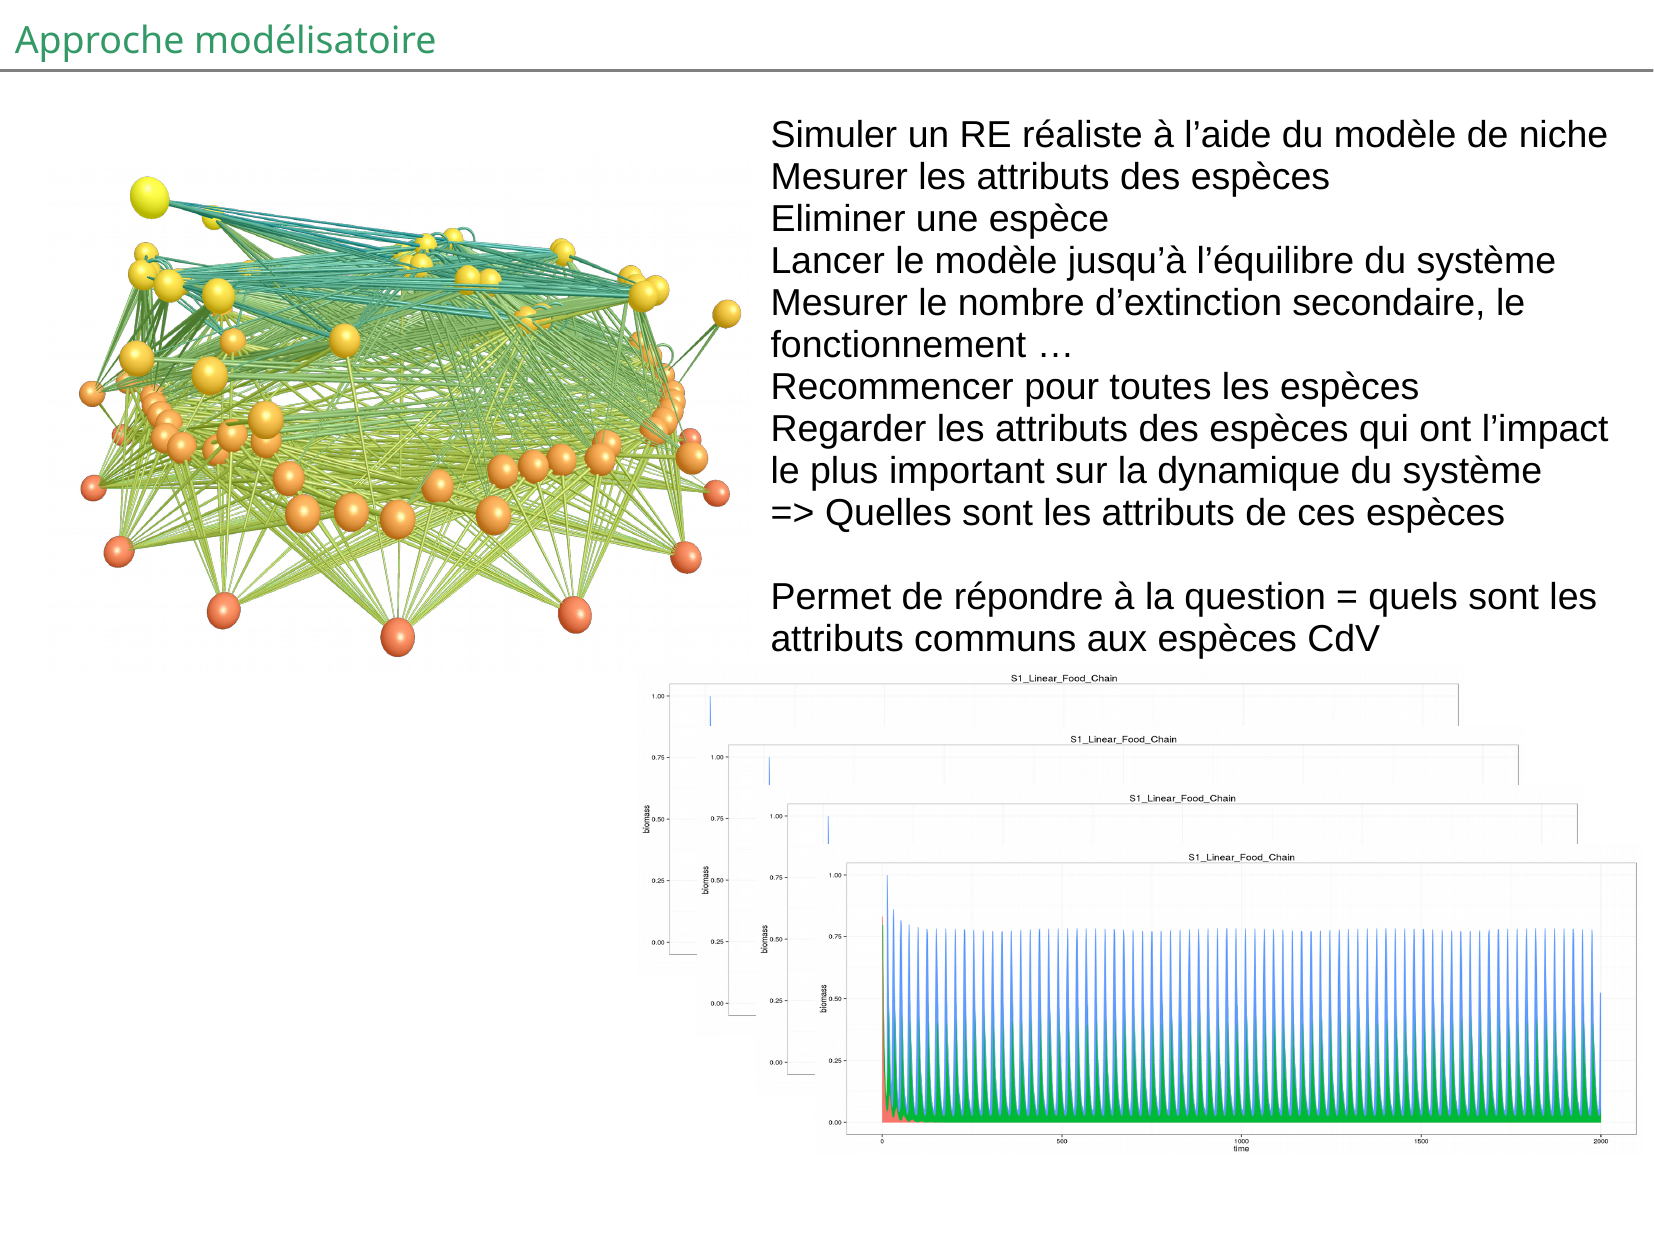

Approche modélisatoire
Simuler un RE réaliste à l’aide du modèle de niche
Mesurer les attributs des espèces
Eliminer une espèce
Lancer le modèle jusqu’à l’équilibre du système
Mesurer le nombre d’extinction secondaire, le fonctionnement …
Recommencer pour toutes les espèces
Regarder les attributs des espèces qui ont l’impact le plus important sur la dynamique du système
=> Quelles sont les attributs de ces espèces
Permet de répondre à la question = quels sont les attributs communs aux espèces CdV